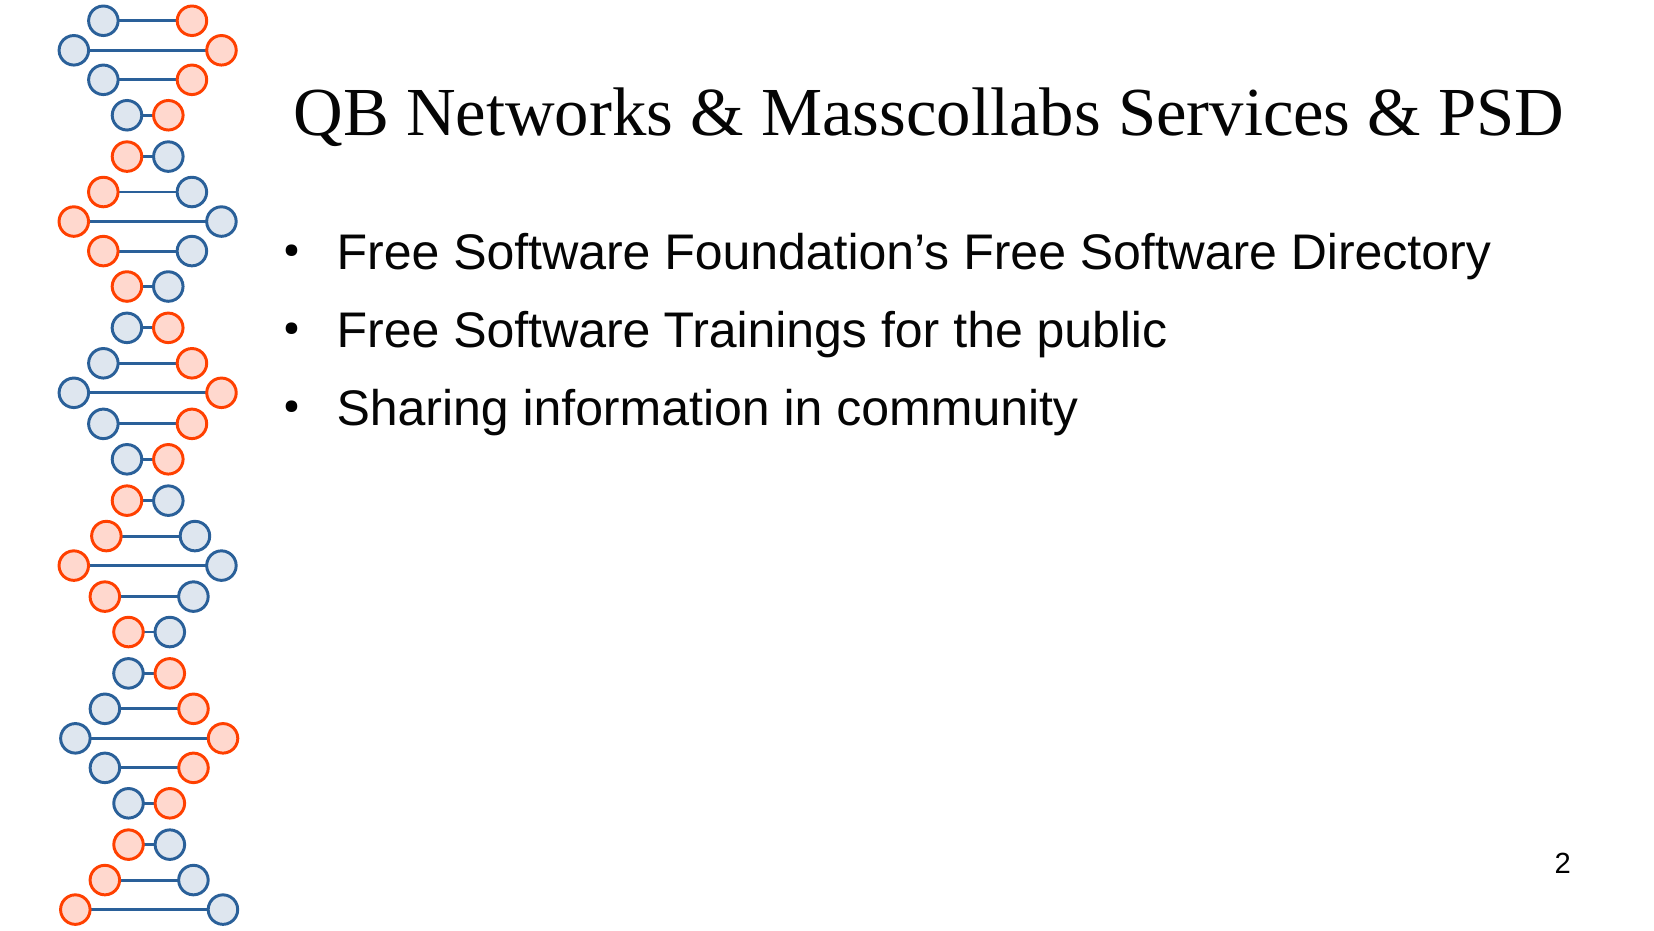

# QB Networks & Masscollabs Services & PSD
Free Software Foundation’s Free Software Directory
Free Software Trainings for the public
Sharing information in community
2